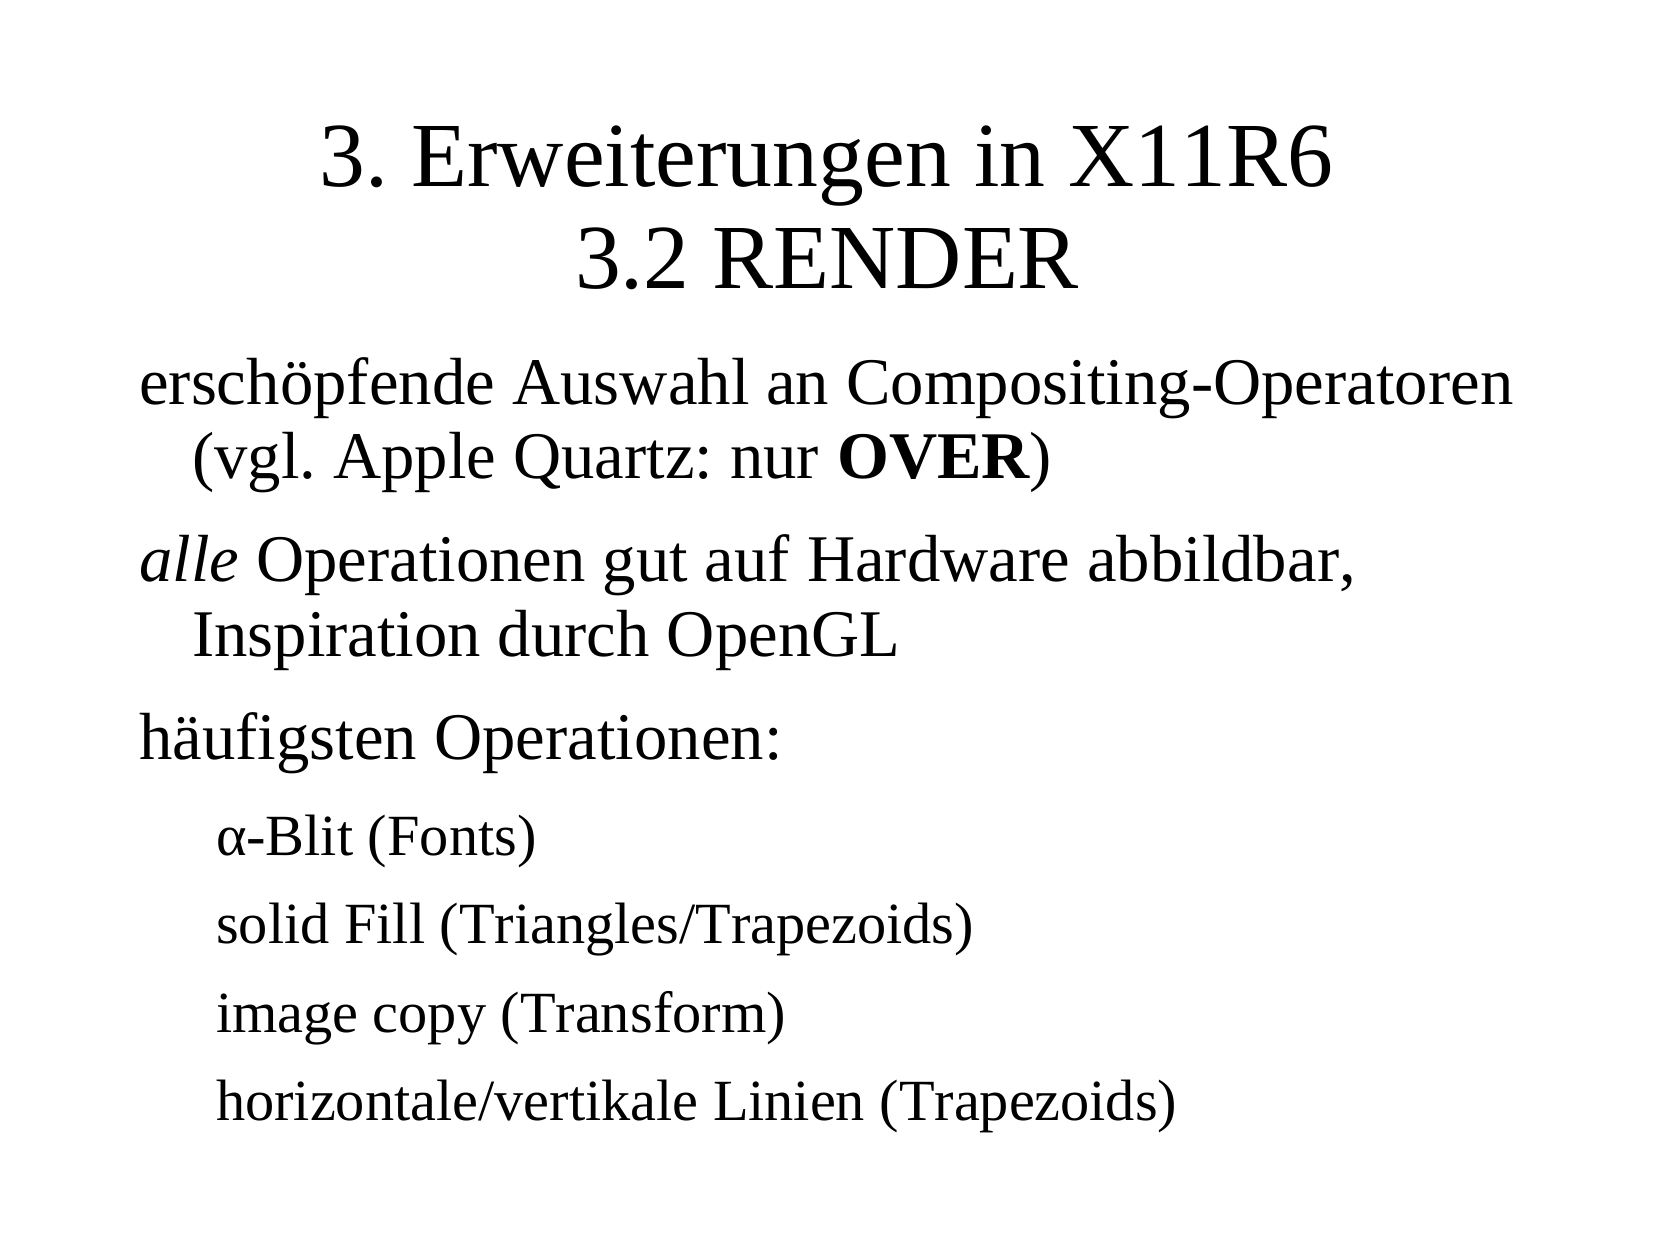

# 3. Erweiterungen in X11R6 3.2 RENDER
erschöpfende Auswahl an Compositing-Operatoren (vgl. Apple Quartz: nur OVER)
alle Operationen gut auf Hardware abbildbar, Inspiration durch OpenGL
häufigsten Operationen:
α-Blit (Fonts)
solid Fill (Triangles/Trapezoids)
image copy (Transform)
horizontale/vertikale Linien (Trapezoids)